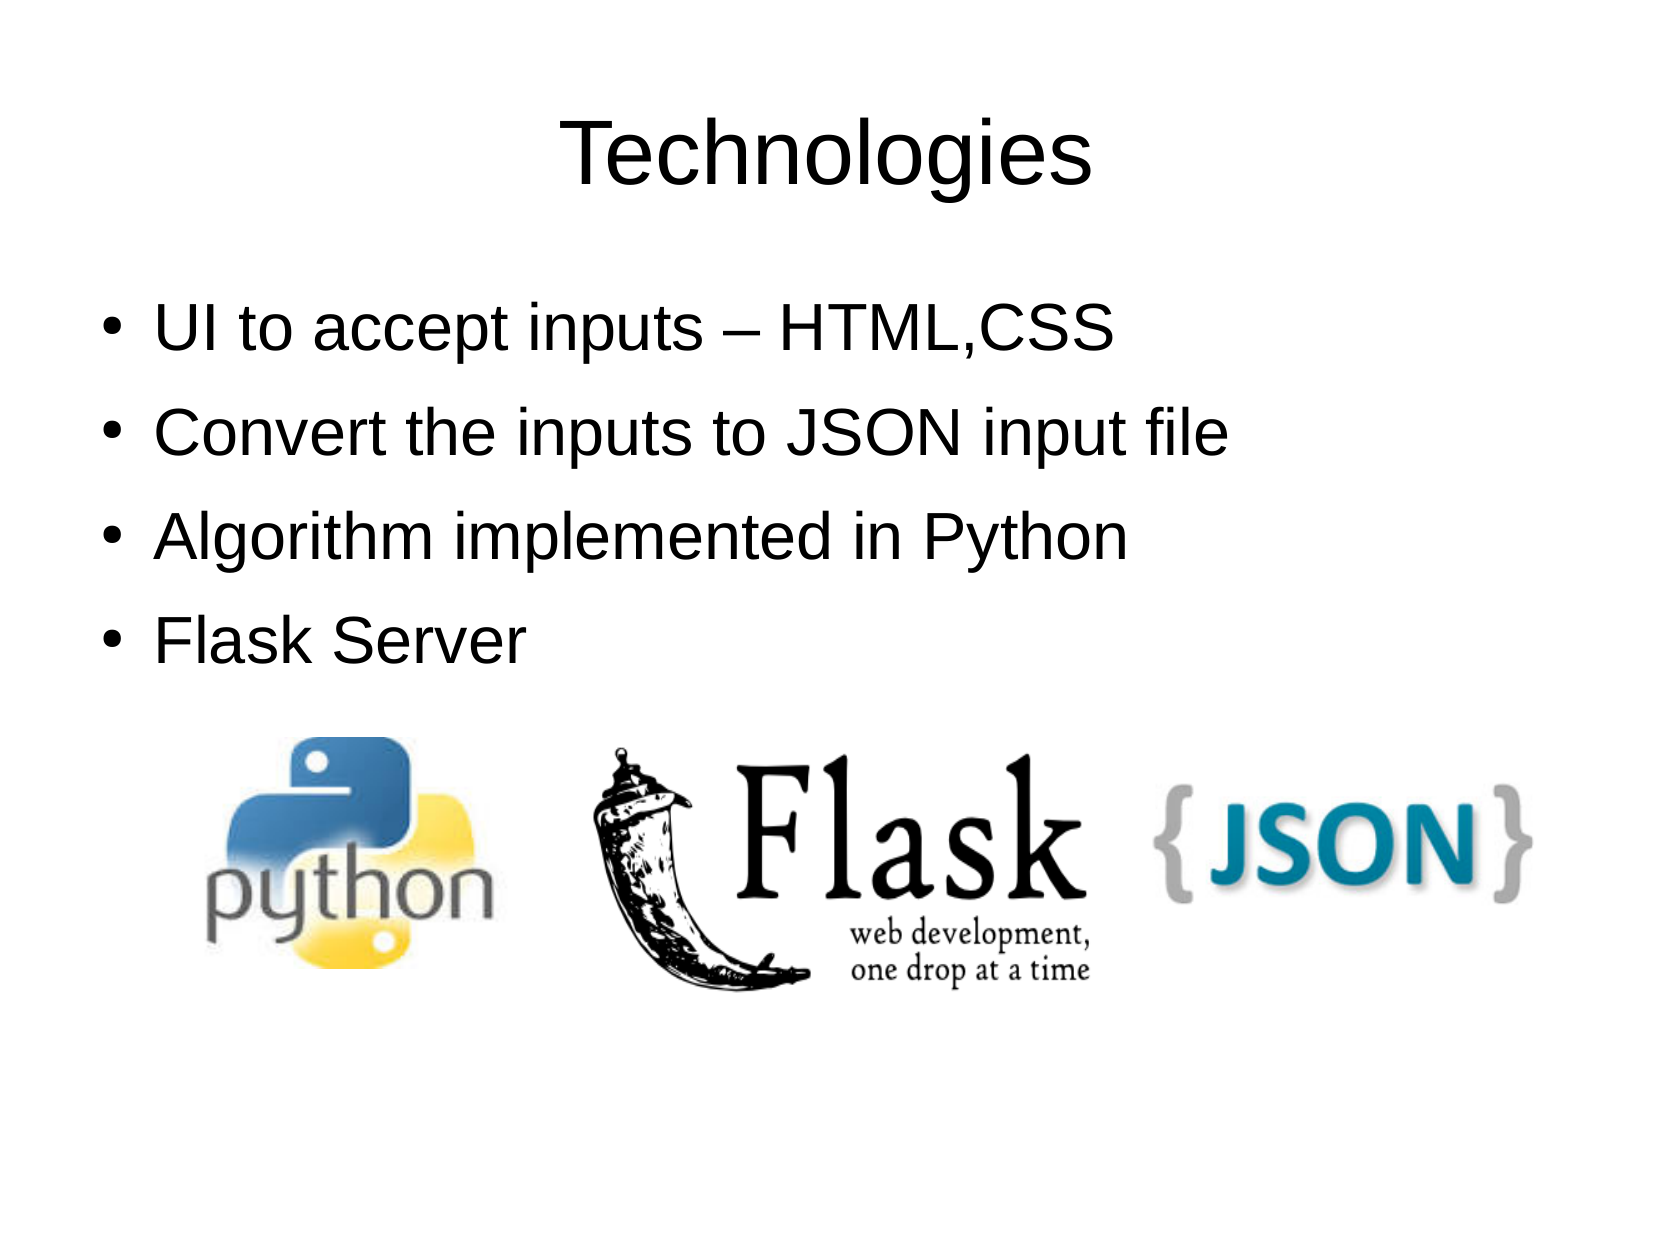

# Technologies
UI to accept inputs – HTML,CSS
Convert the inputs to JSON input file
Algorithm implemented in Python
Flask Server